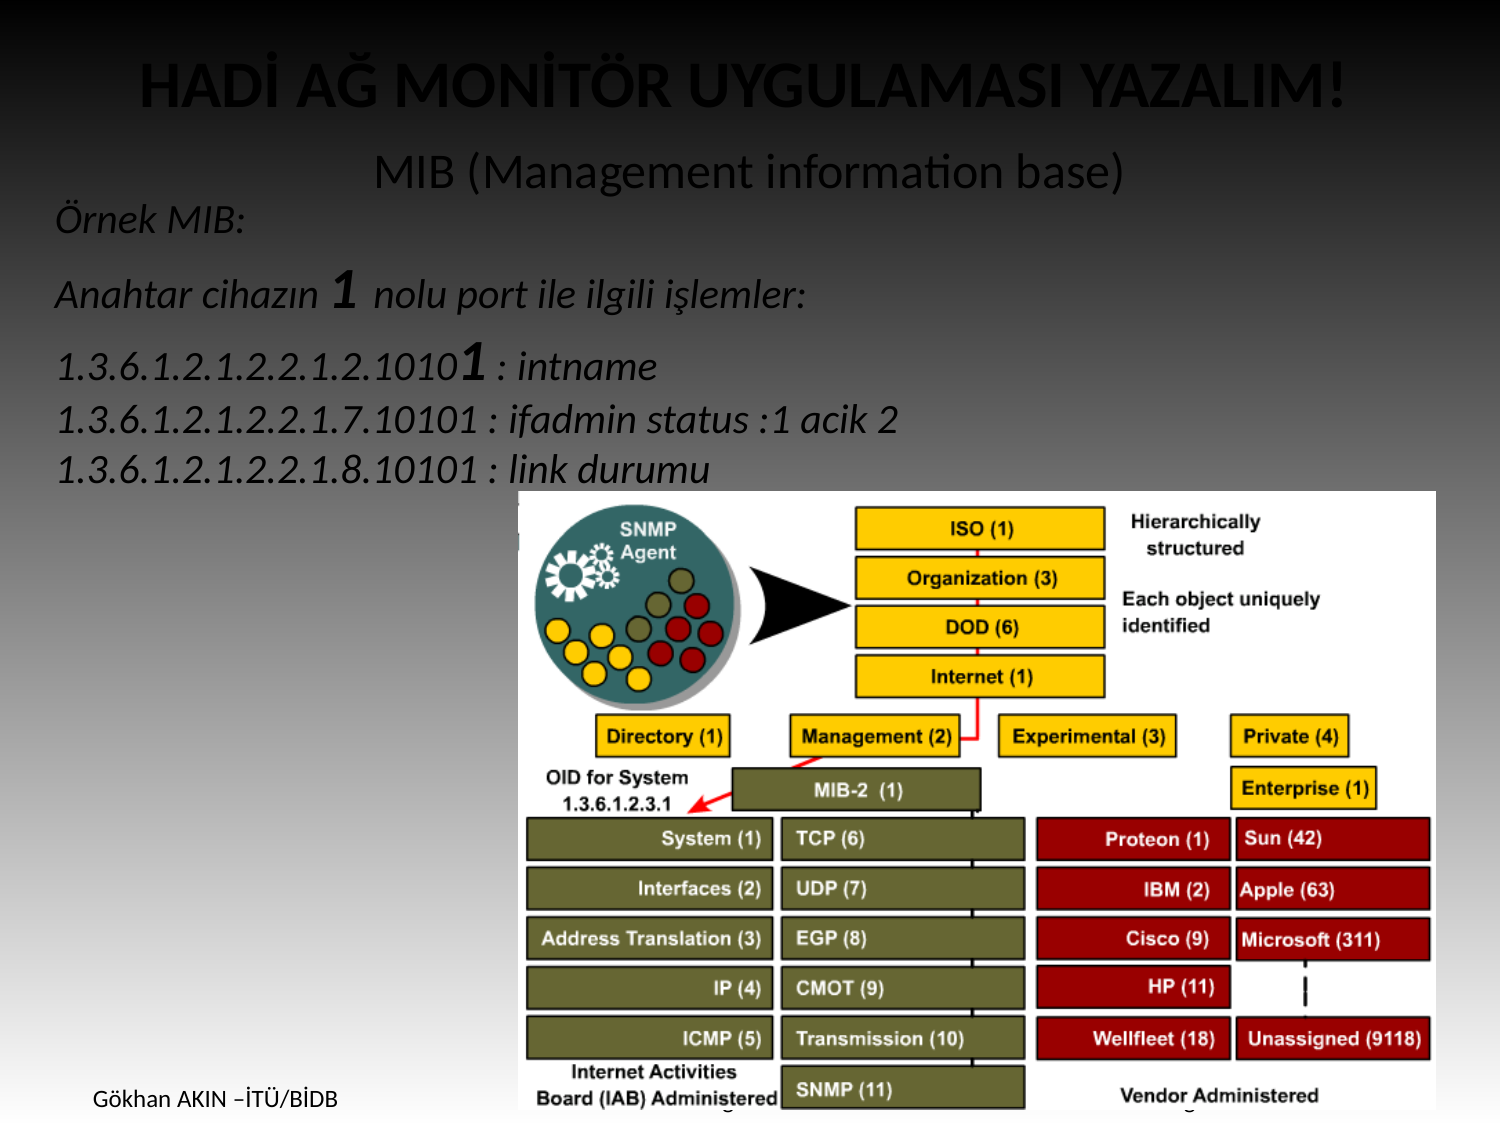

HADİ AĞ MONİTÖR UYGULAMASI YAZALIM!
MIB (Management information base)
Örnek MIB:
Anahtar cihazın 1 nolu port ile ilgili işlemler:
1.3.6.1.2.1.2.2.1.2.10101 : intname
1.3.6.1.2.1.2.2.1.7.10101 : ifadmin status :1 acik 2
1.3.6.1.2.1.2.2.1.8.10101 : link durumu